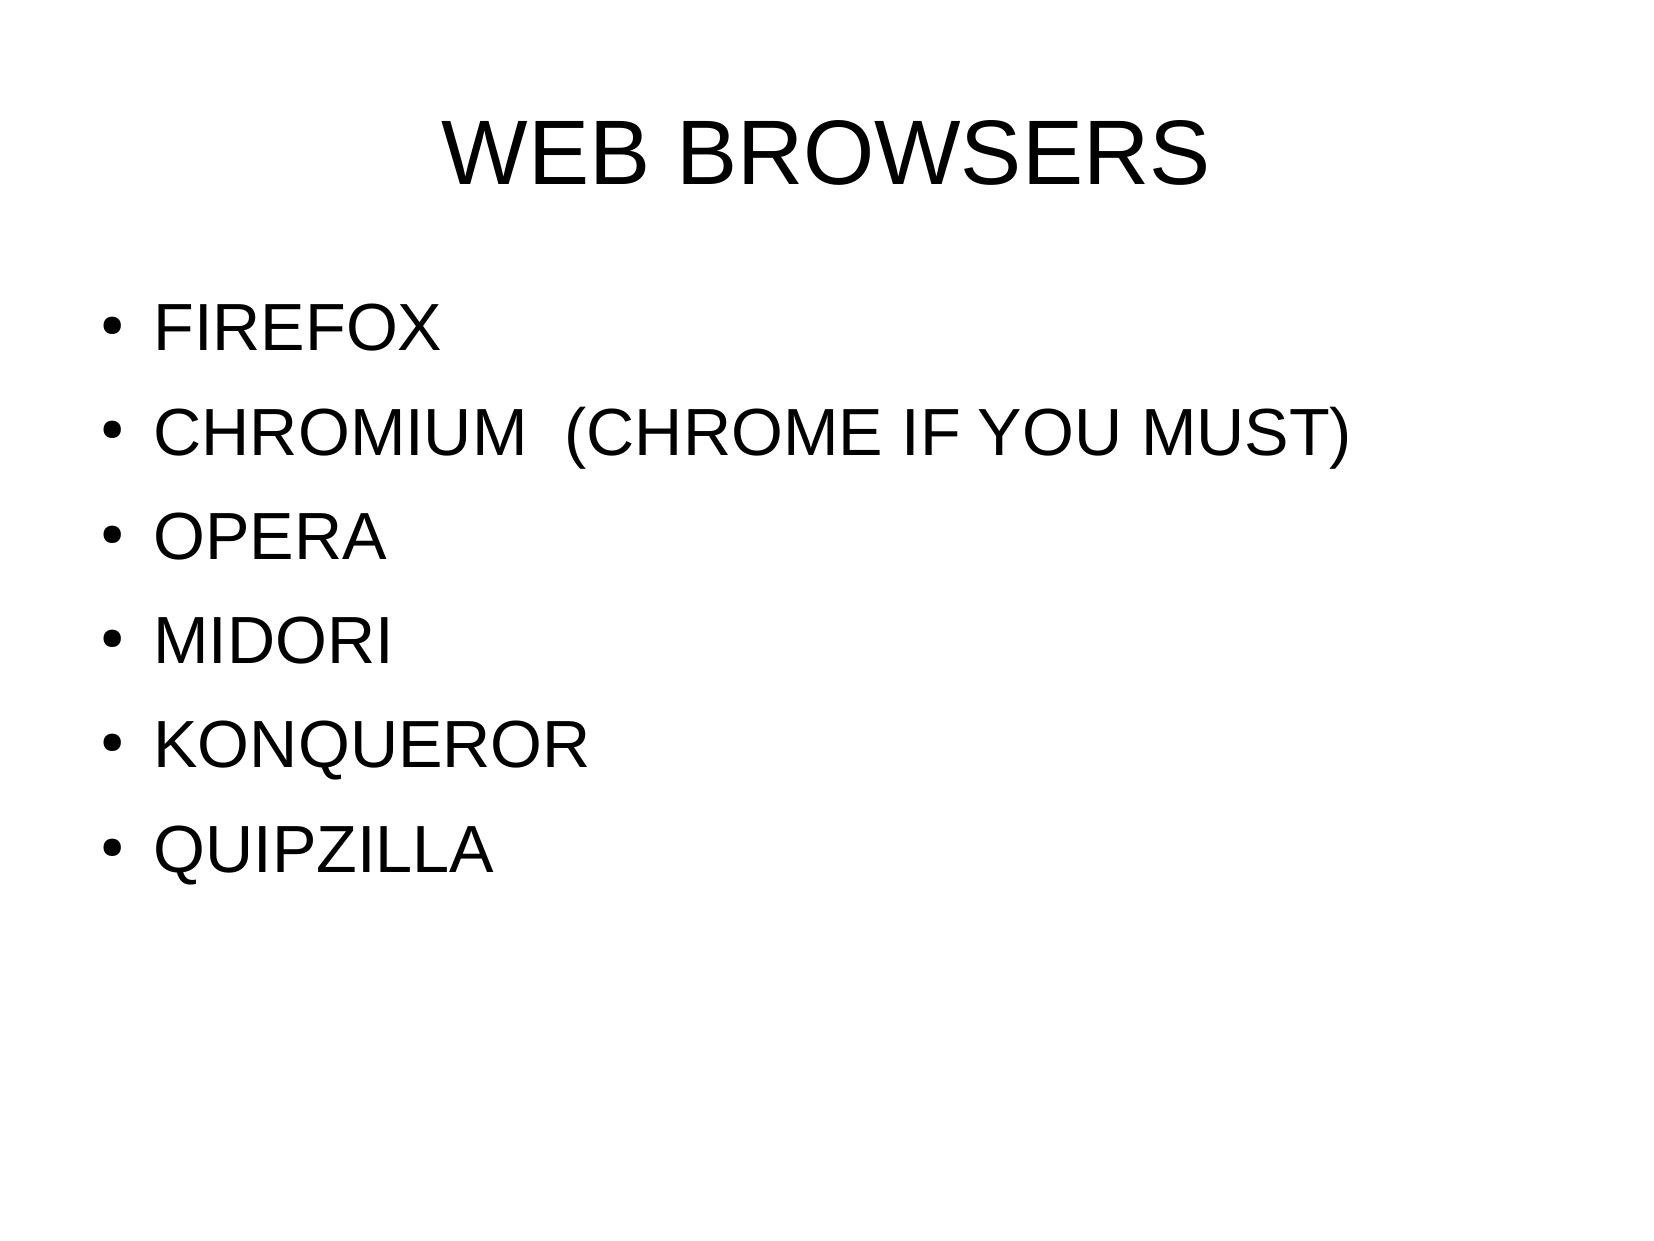

# WEB BROWSERS
FIREFOX
CHROMIUM (CHROME IF YOU MUST)
OPERA
MIDORI
KONQUEROR
QUIPZILLA